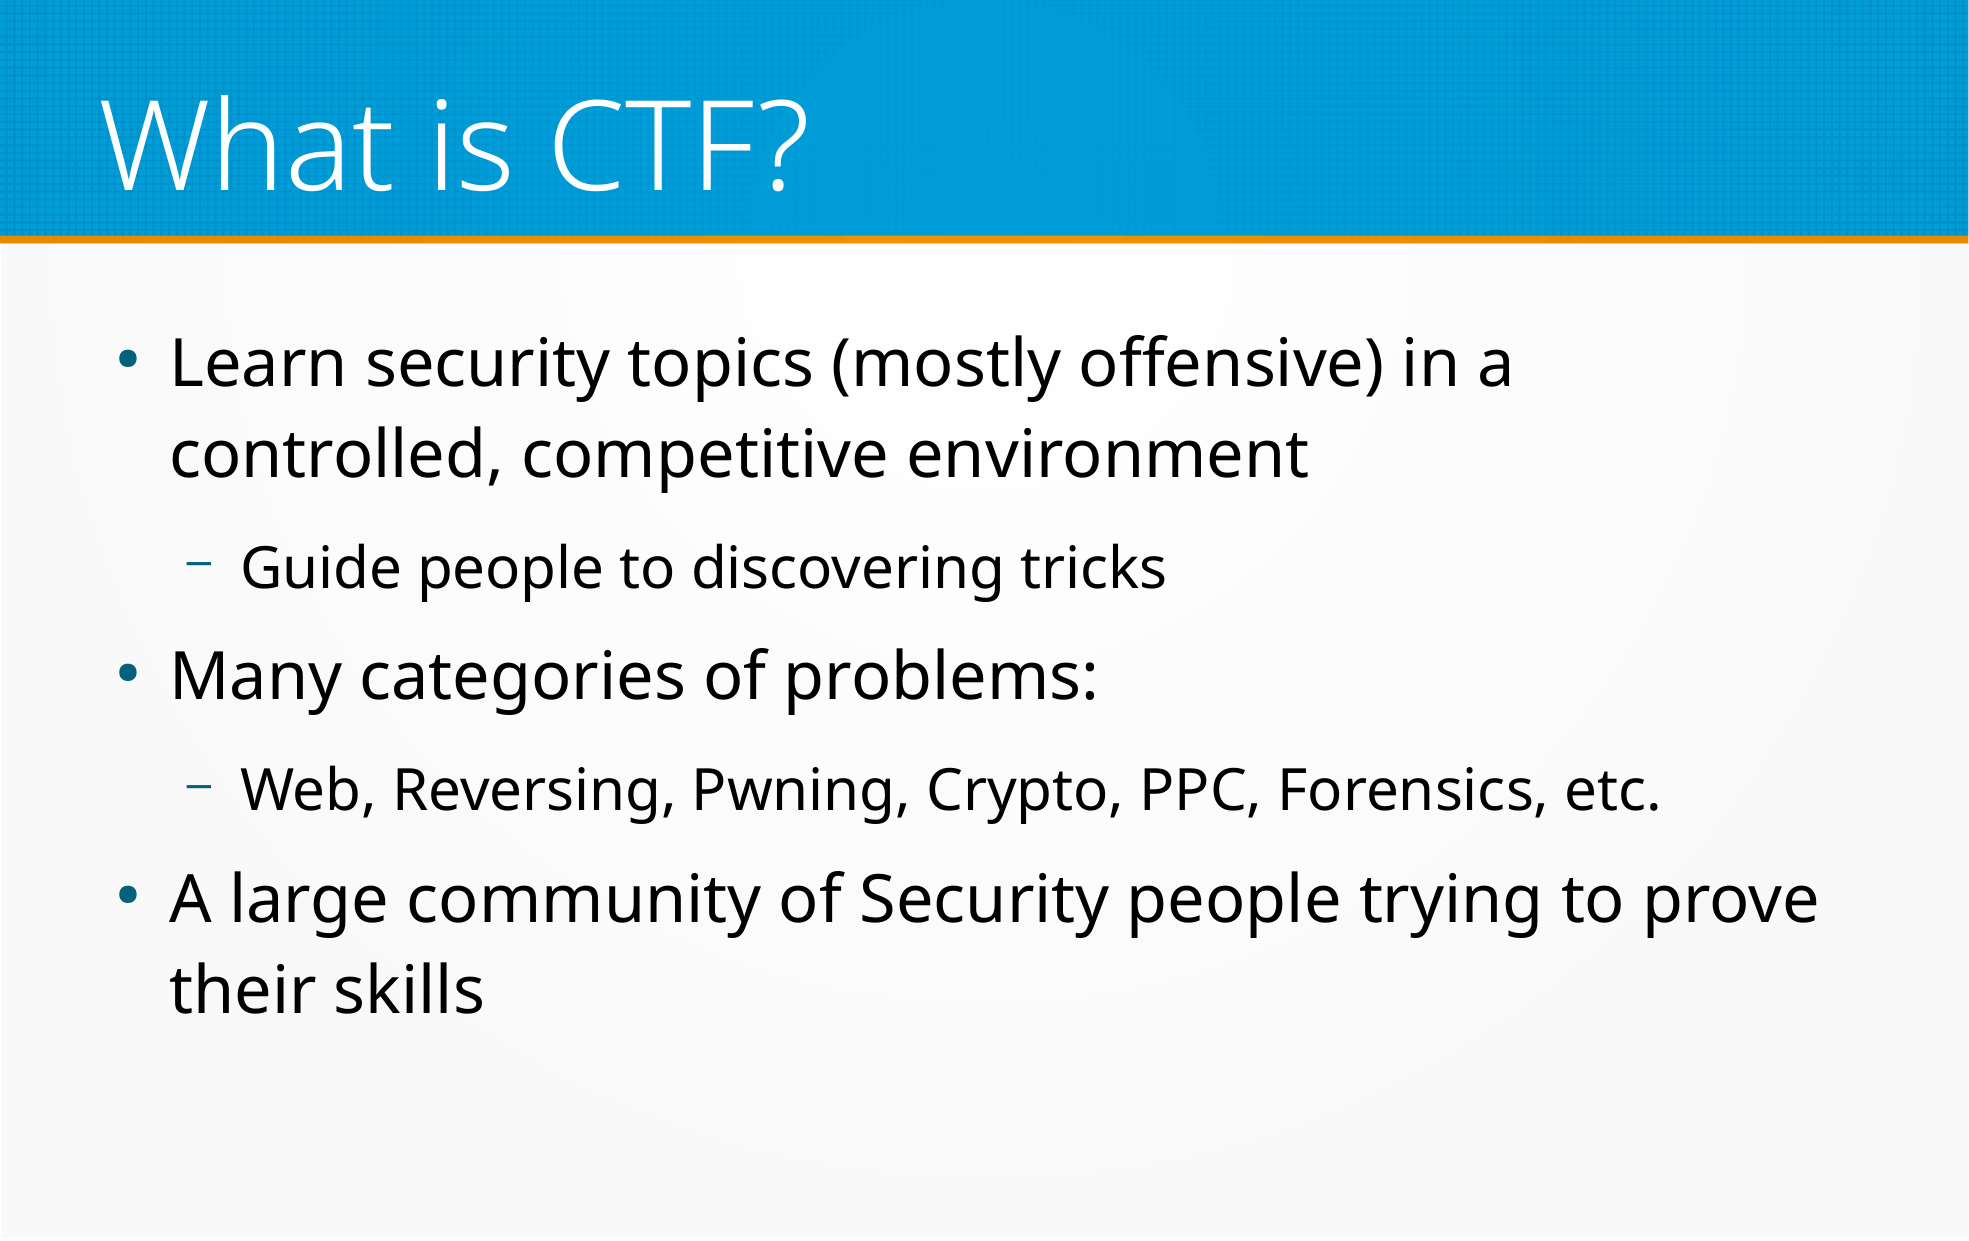

# What is CTF?
Learn security topics (mostly offensive) in a controlled, competitive environment
Guide people to discovering tricks
Many categories of problems:
Web, Reversing, Pwning, Crypto, PPC, Forensics, etc.
A large community of Security people trying to prove their skills